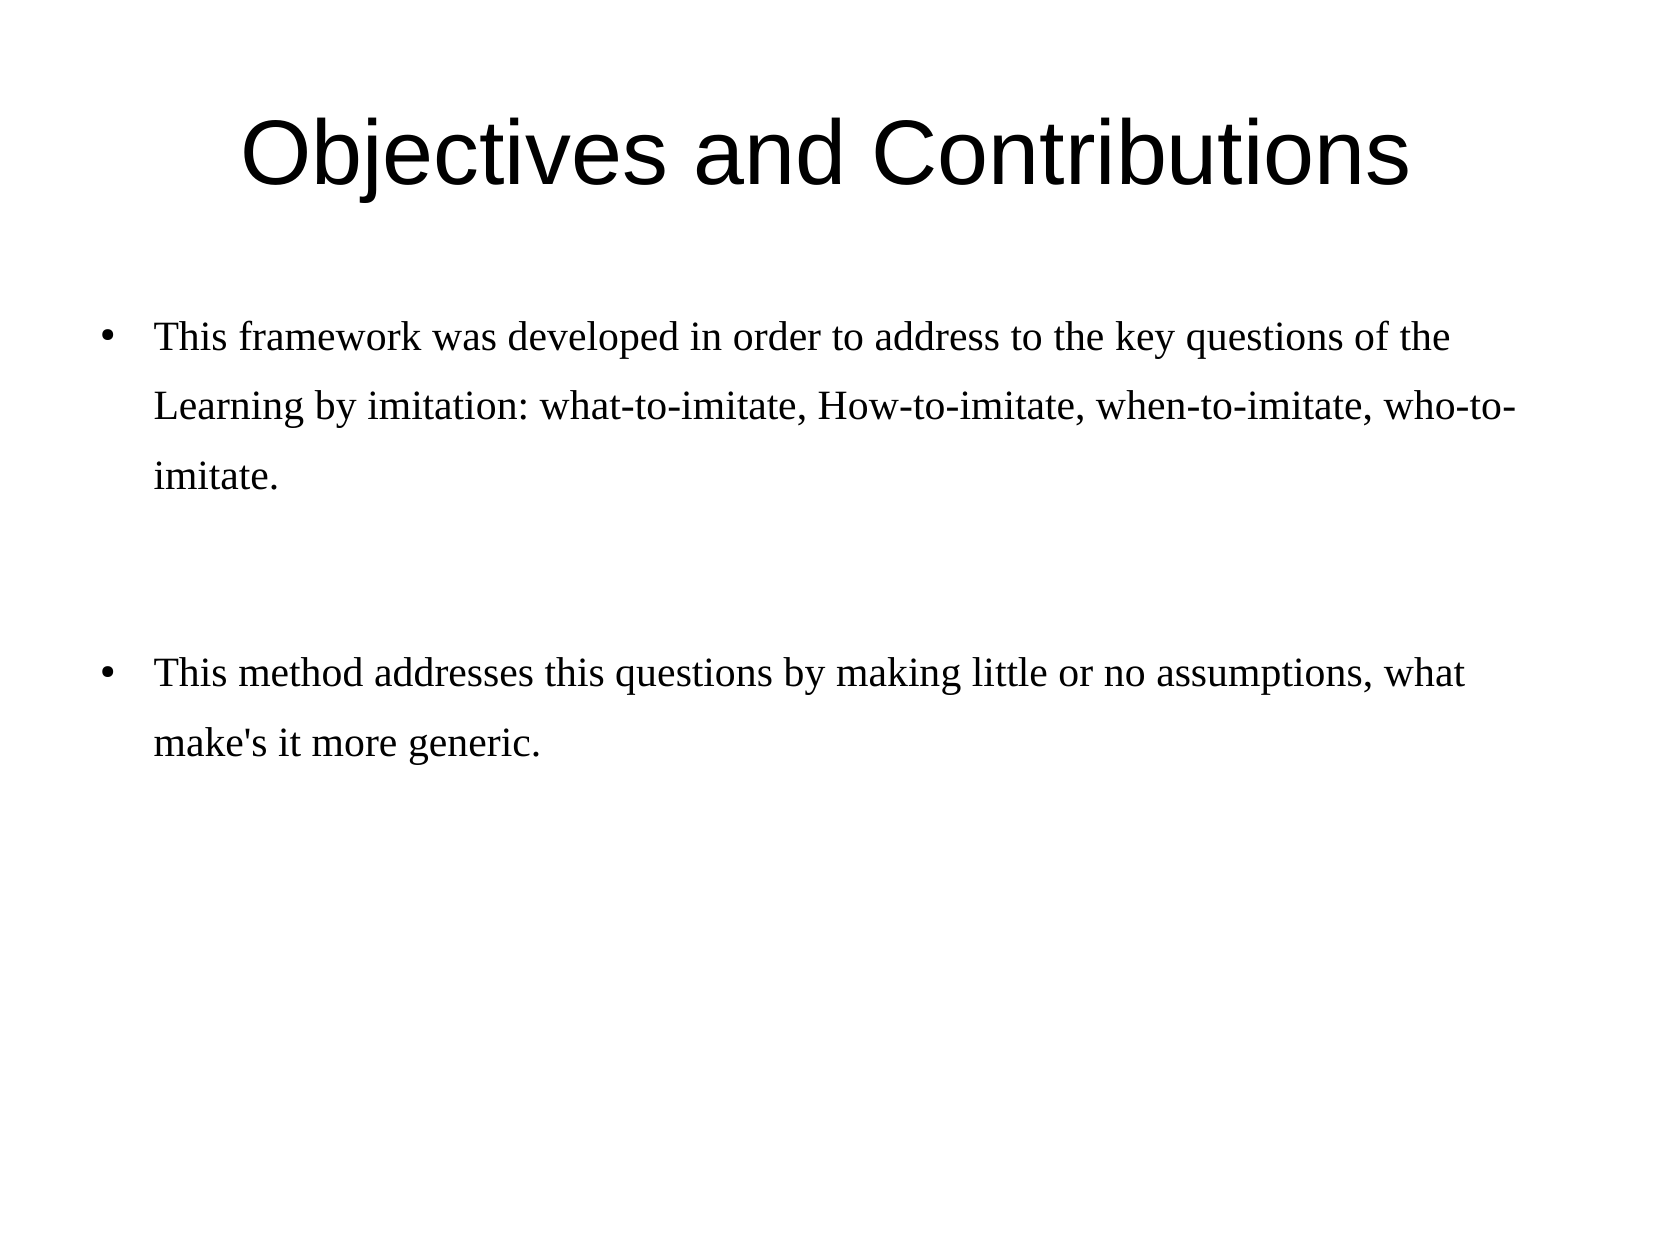

# Objectives and Contributions
This framework was developed in order to address to the key questions of the Learning by imitation: what-to-imitate, How-to-imitate, when-to-imitate, who-to-imitate.
This method addresses this questions by making little or no assumptions, what make's it more generic.